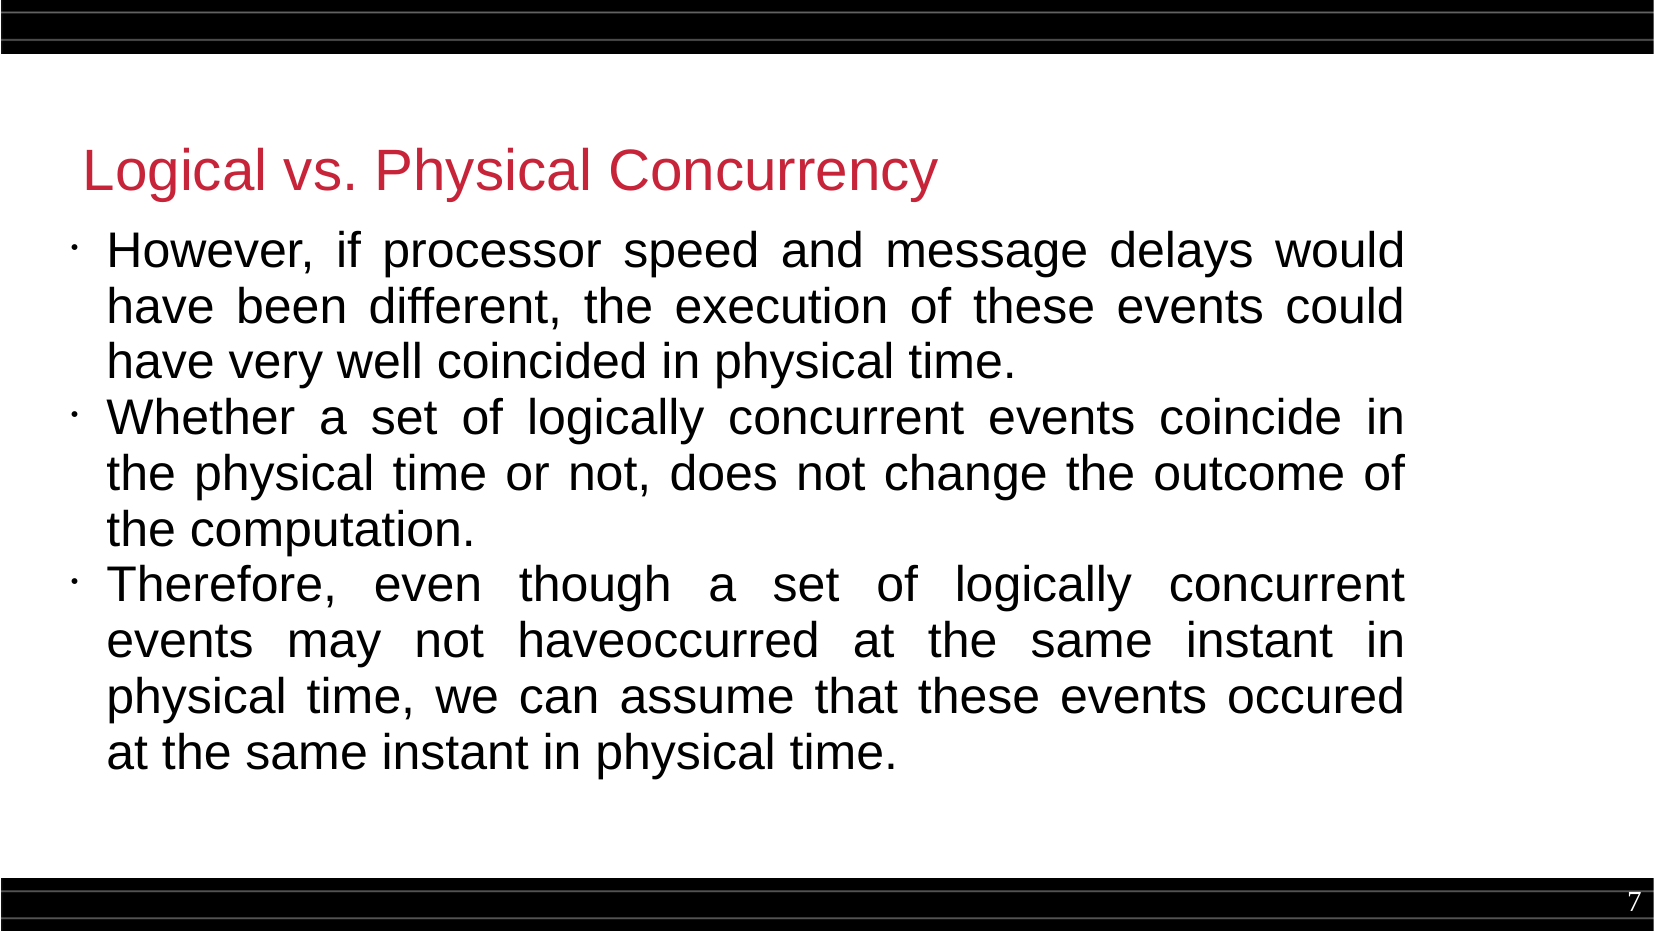

# Logical vs. Physical Concurrency
However, if processor speed and message delays would have been different, the execution of these events could have very well coincided in physical time.
Whether a set of logically concurrent events coincide in the physical time or not, does not change the outcome of the computation.
Therefore, even though a set of logically concurrent events may not haveoccurred at the same instant in physical time, we can assume that these events occured at the same instant in physical time.